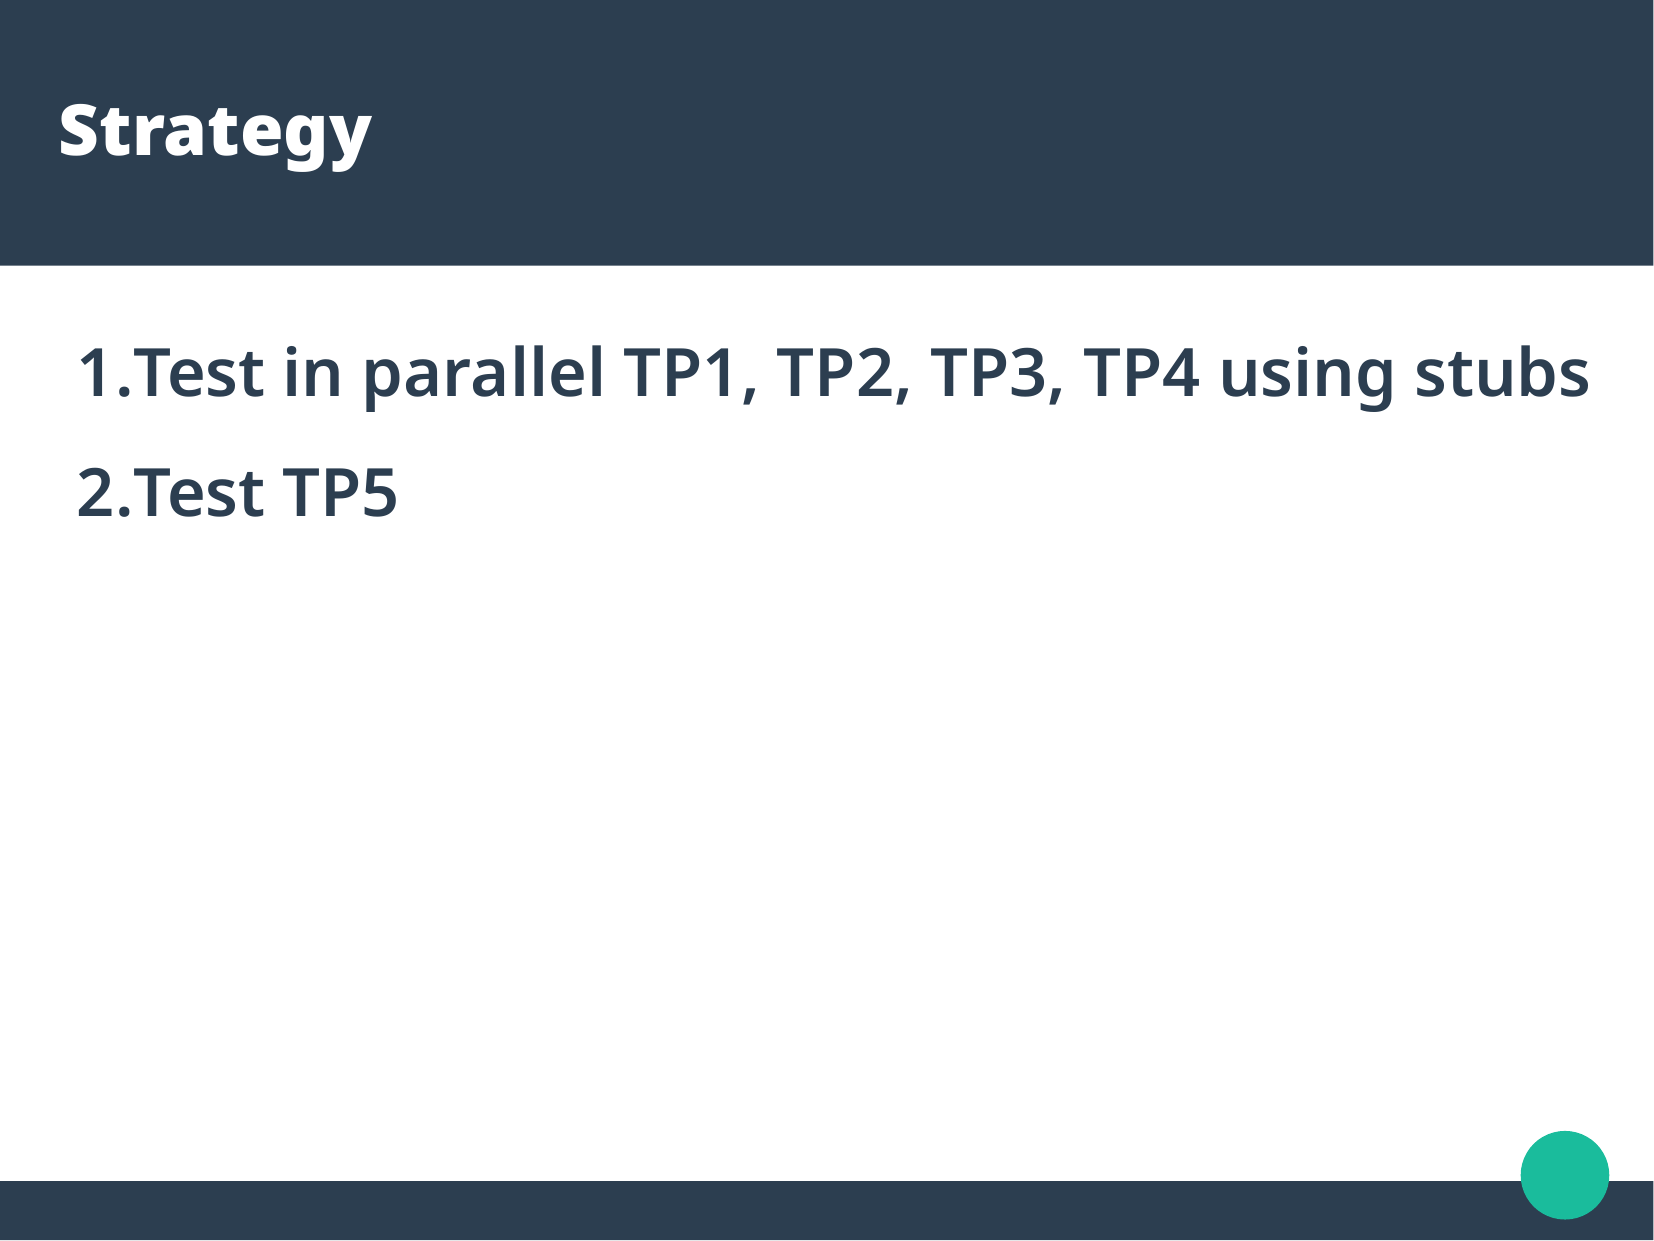

# Strategy
Test in parallel TP1, TP2, TP3, TP4 using stubs
Test TP5